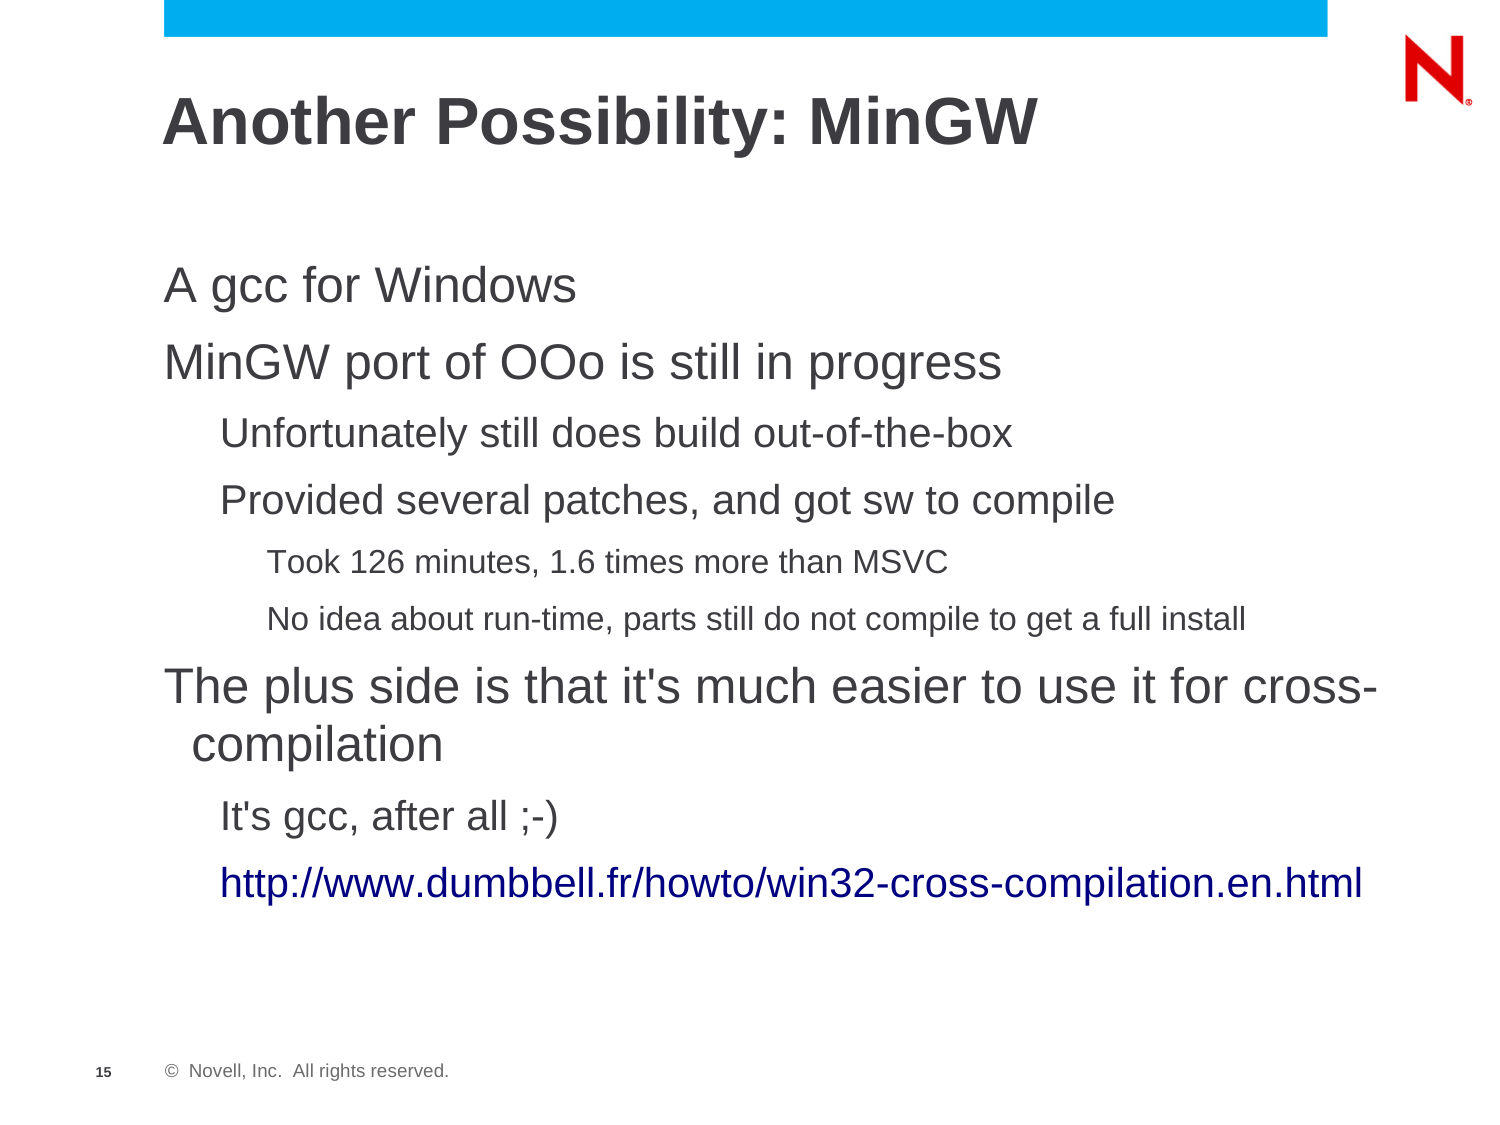

# Another Possibility: MinGW
A gcc for Windows
MinGW port of OOo is still in progress
Unfortunately still does build out-of-the-box
Provided several patches, and got sw to compile
Took 126 minutes, 1.6 times more than MSVC
No idea about run-time, parts still do not compile to get a full install
The plus side is that it's much easier to use it for cross-compilation
It's gcc, after all ;-)
http://www.dumbbell.fr/howto/win32-cross-compilation.en.html